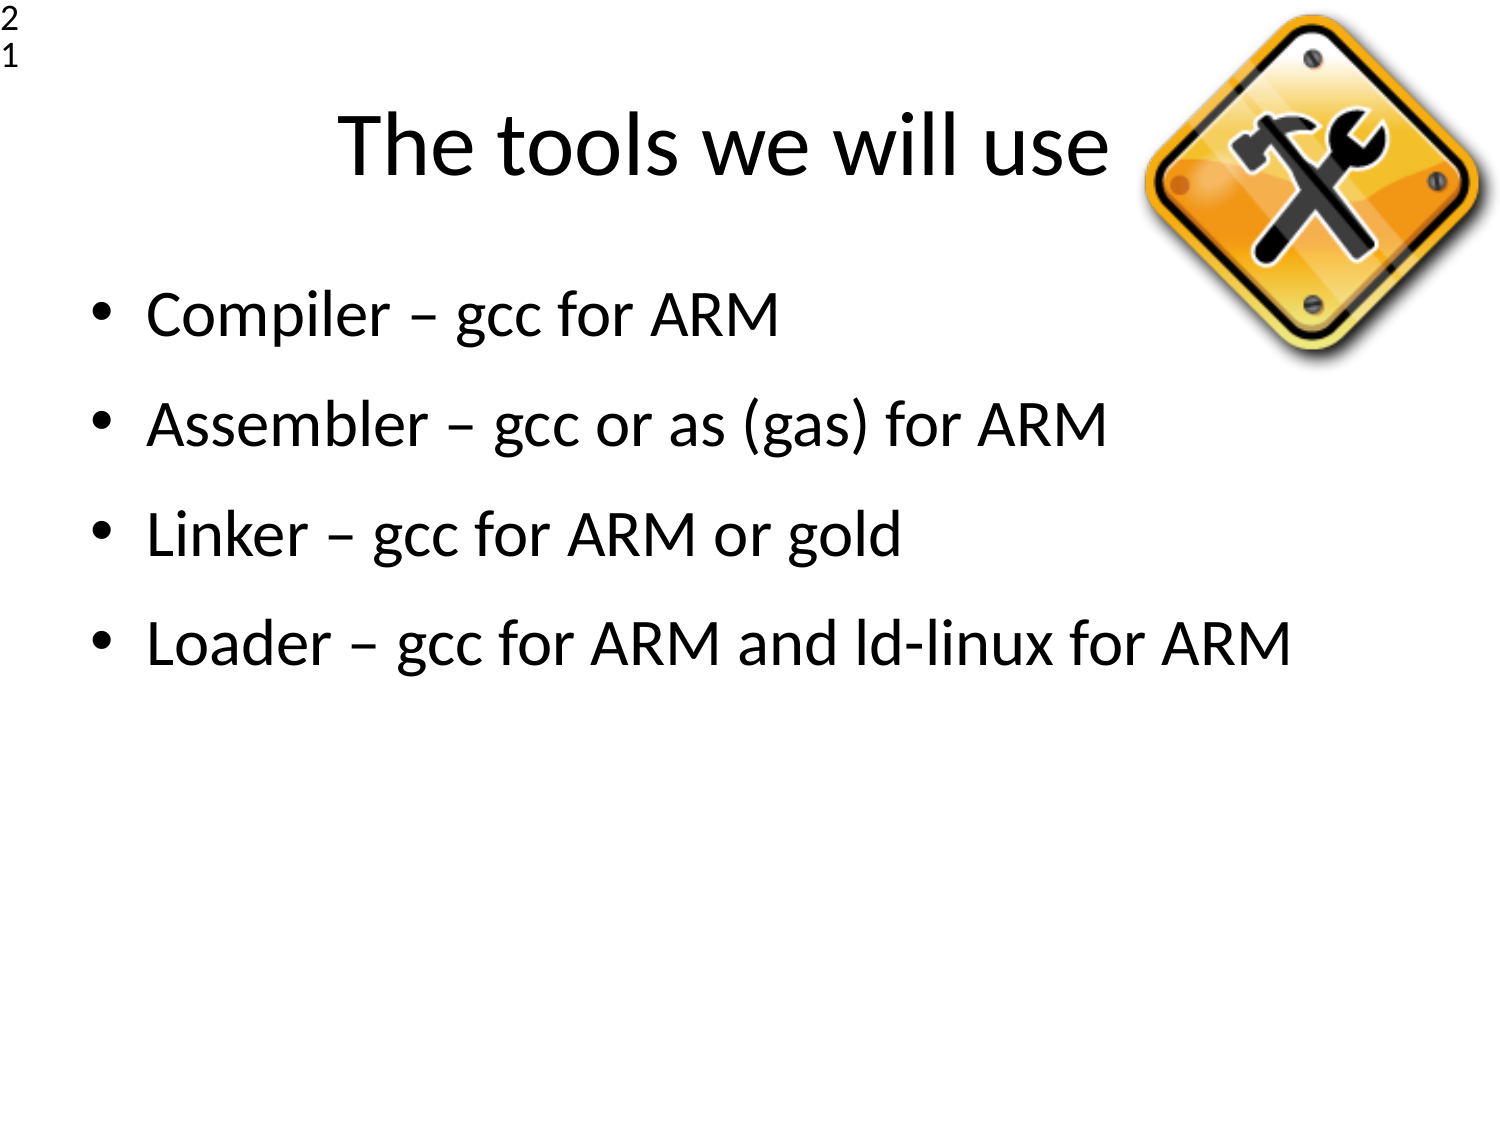

# The tools we will use
Compiler – gcc for ARM
Assembler – gcc or as (gas) for ARM
Linker – gcc for ARM or gold
Loader – gcc for ARM and ld-linux for ARM